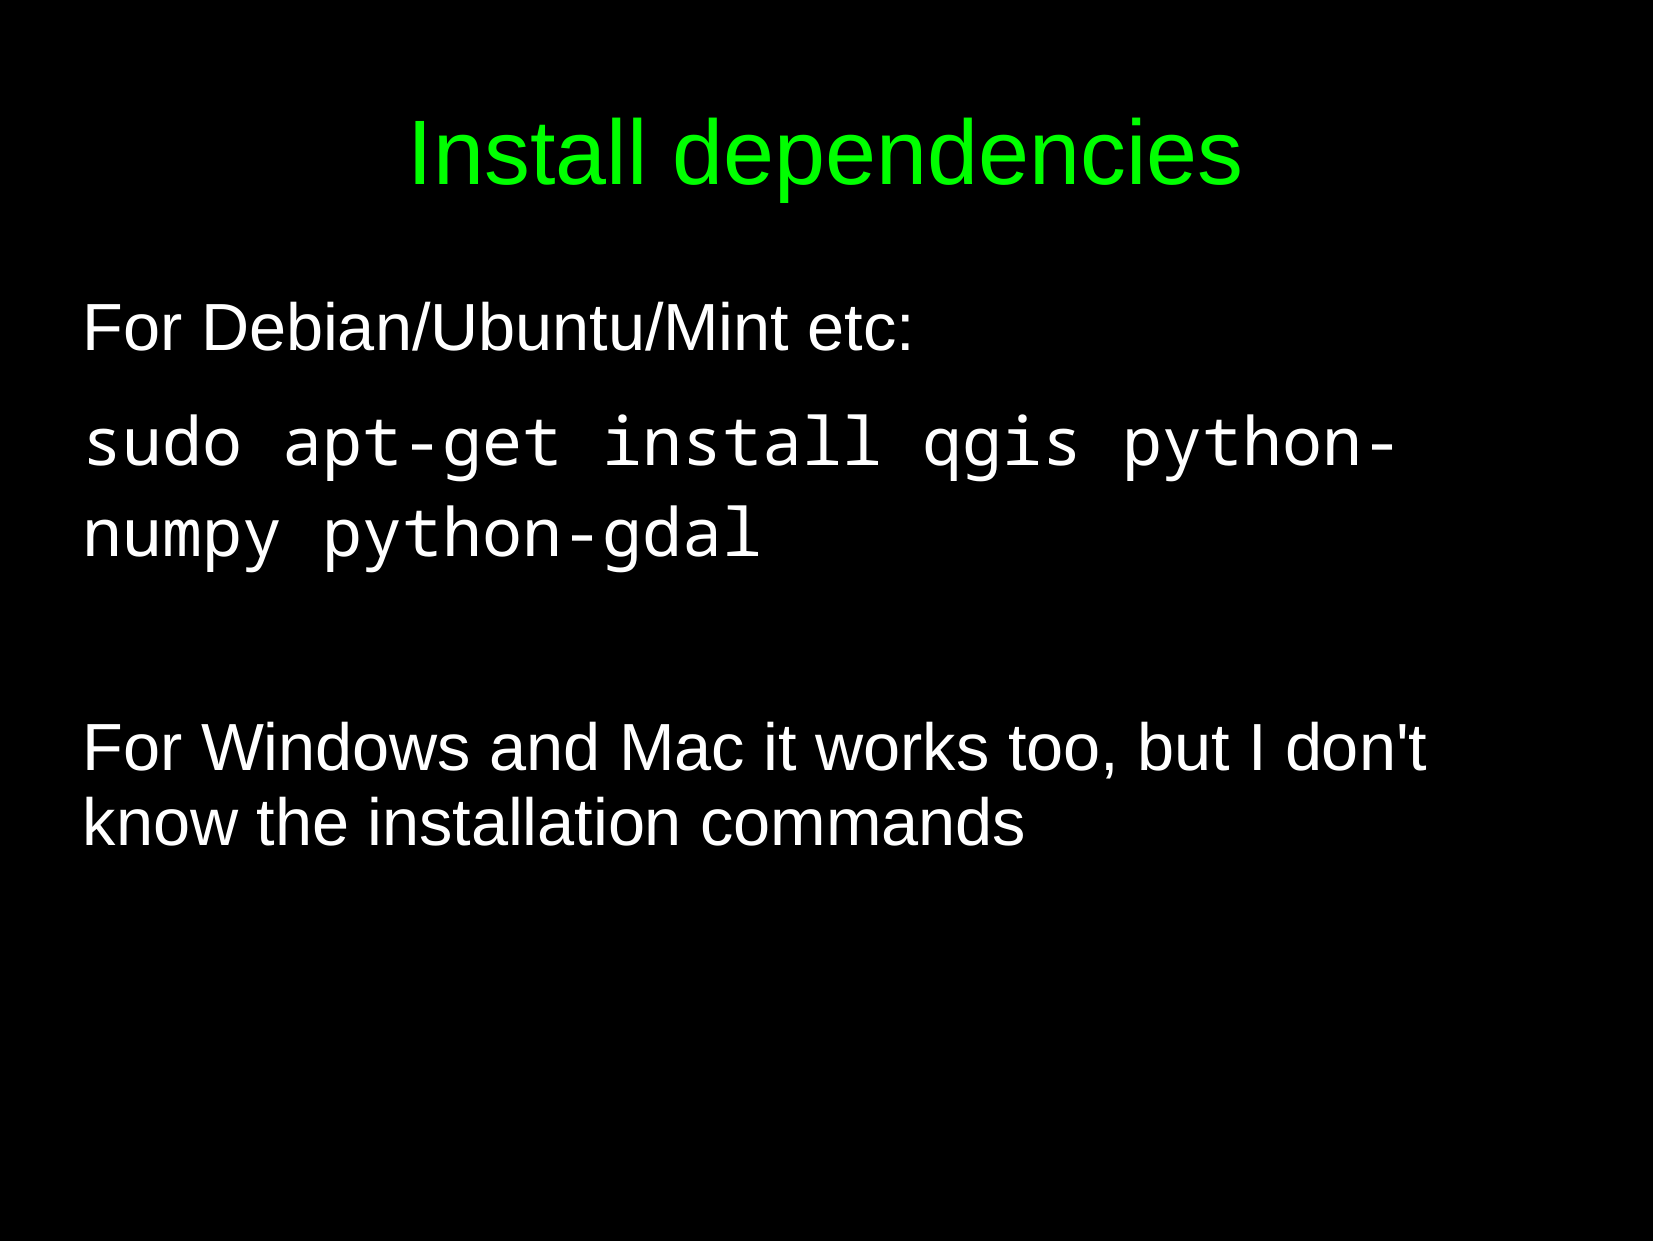

# Install dependencies
For Debian/Ubuntu/Mint etc:
sudo apt-get install qgis python-numpy python-gdal
For Windows and Mac it works too, but I don't know the installation commands